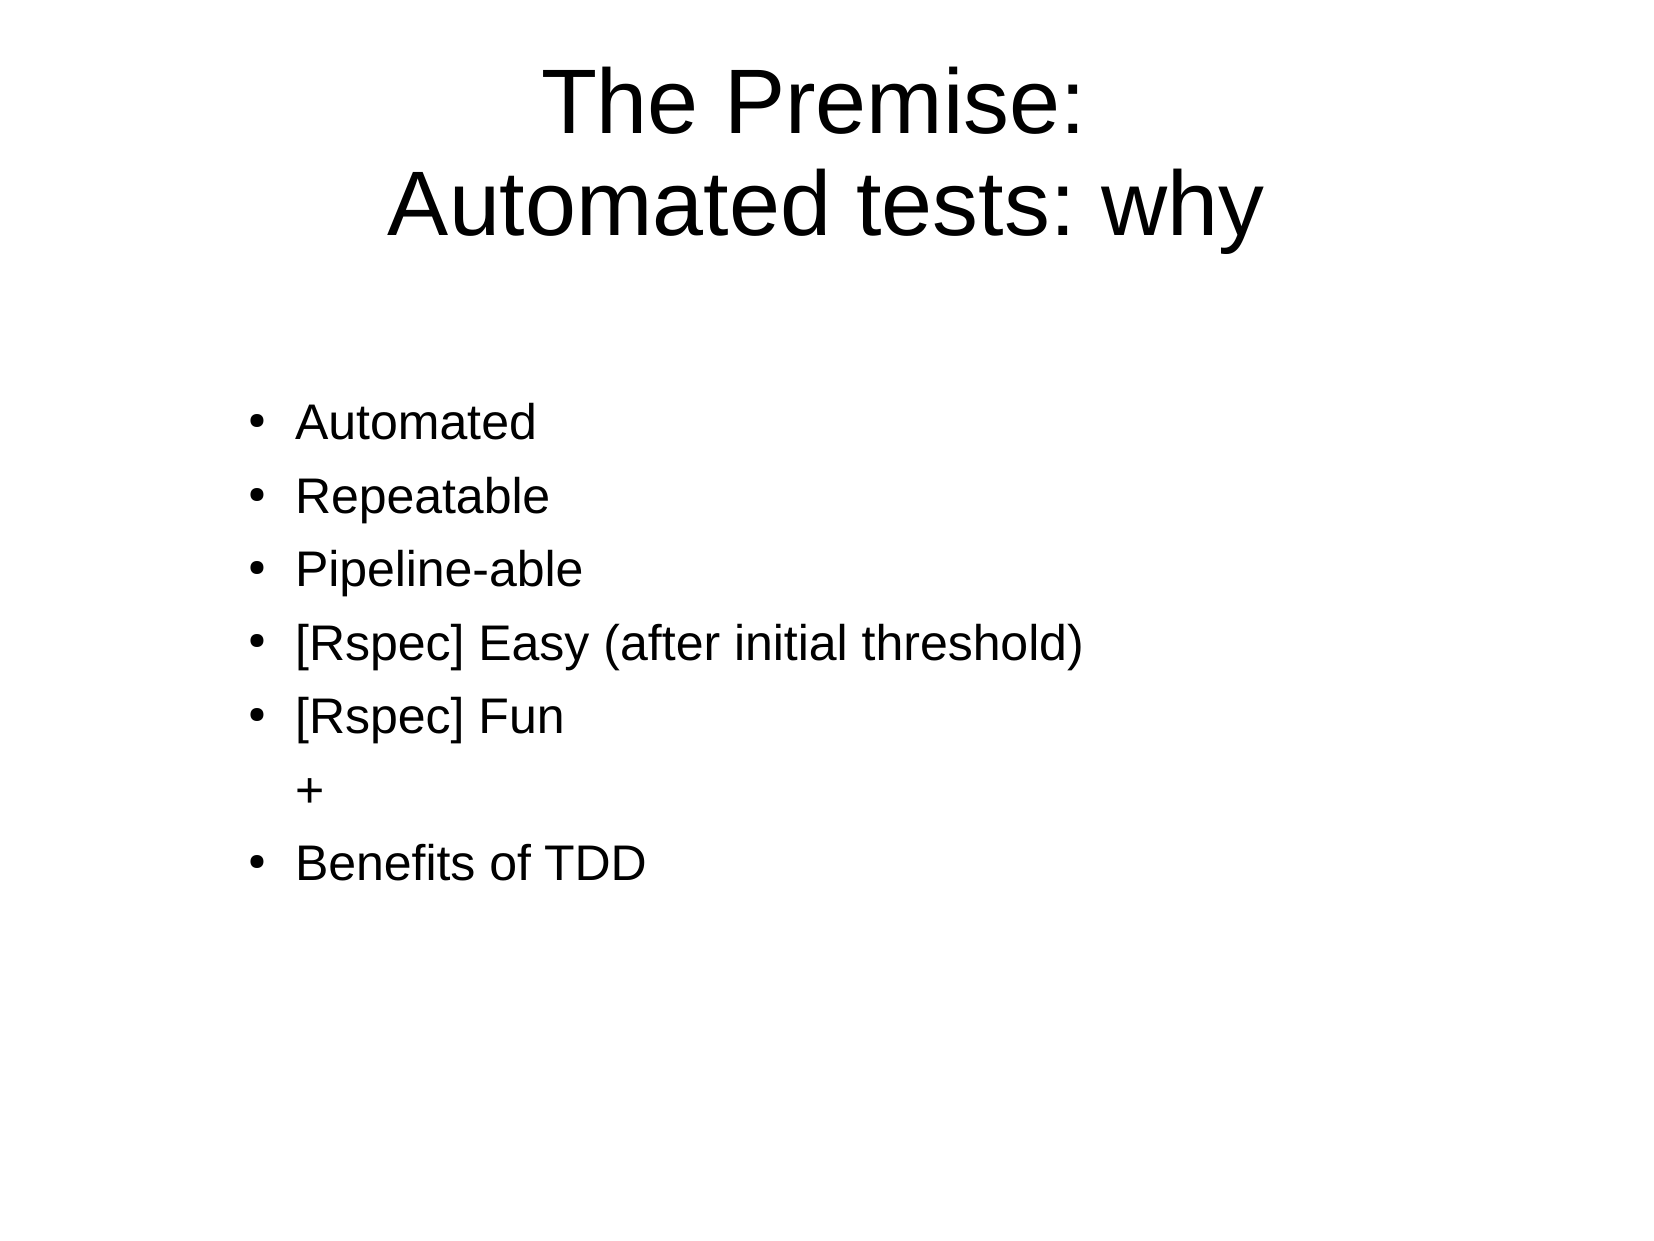

# The Premise: Automated tests: why
Automated
Repeatable
Pipeline-able
[Rspec] Easy (after initial threshold)
[Rspec] Fun
+
Benefits of TDD